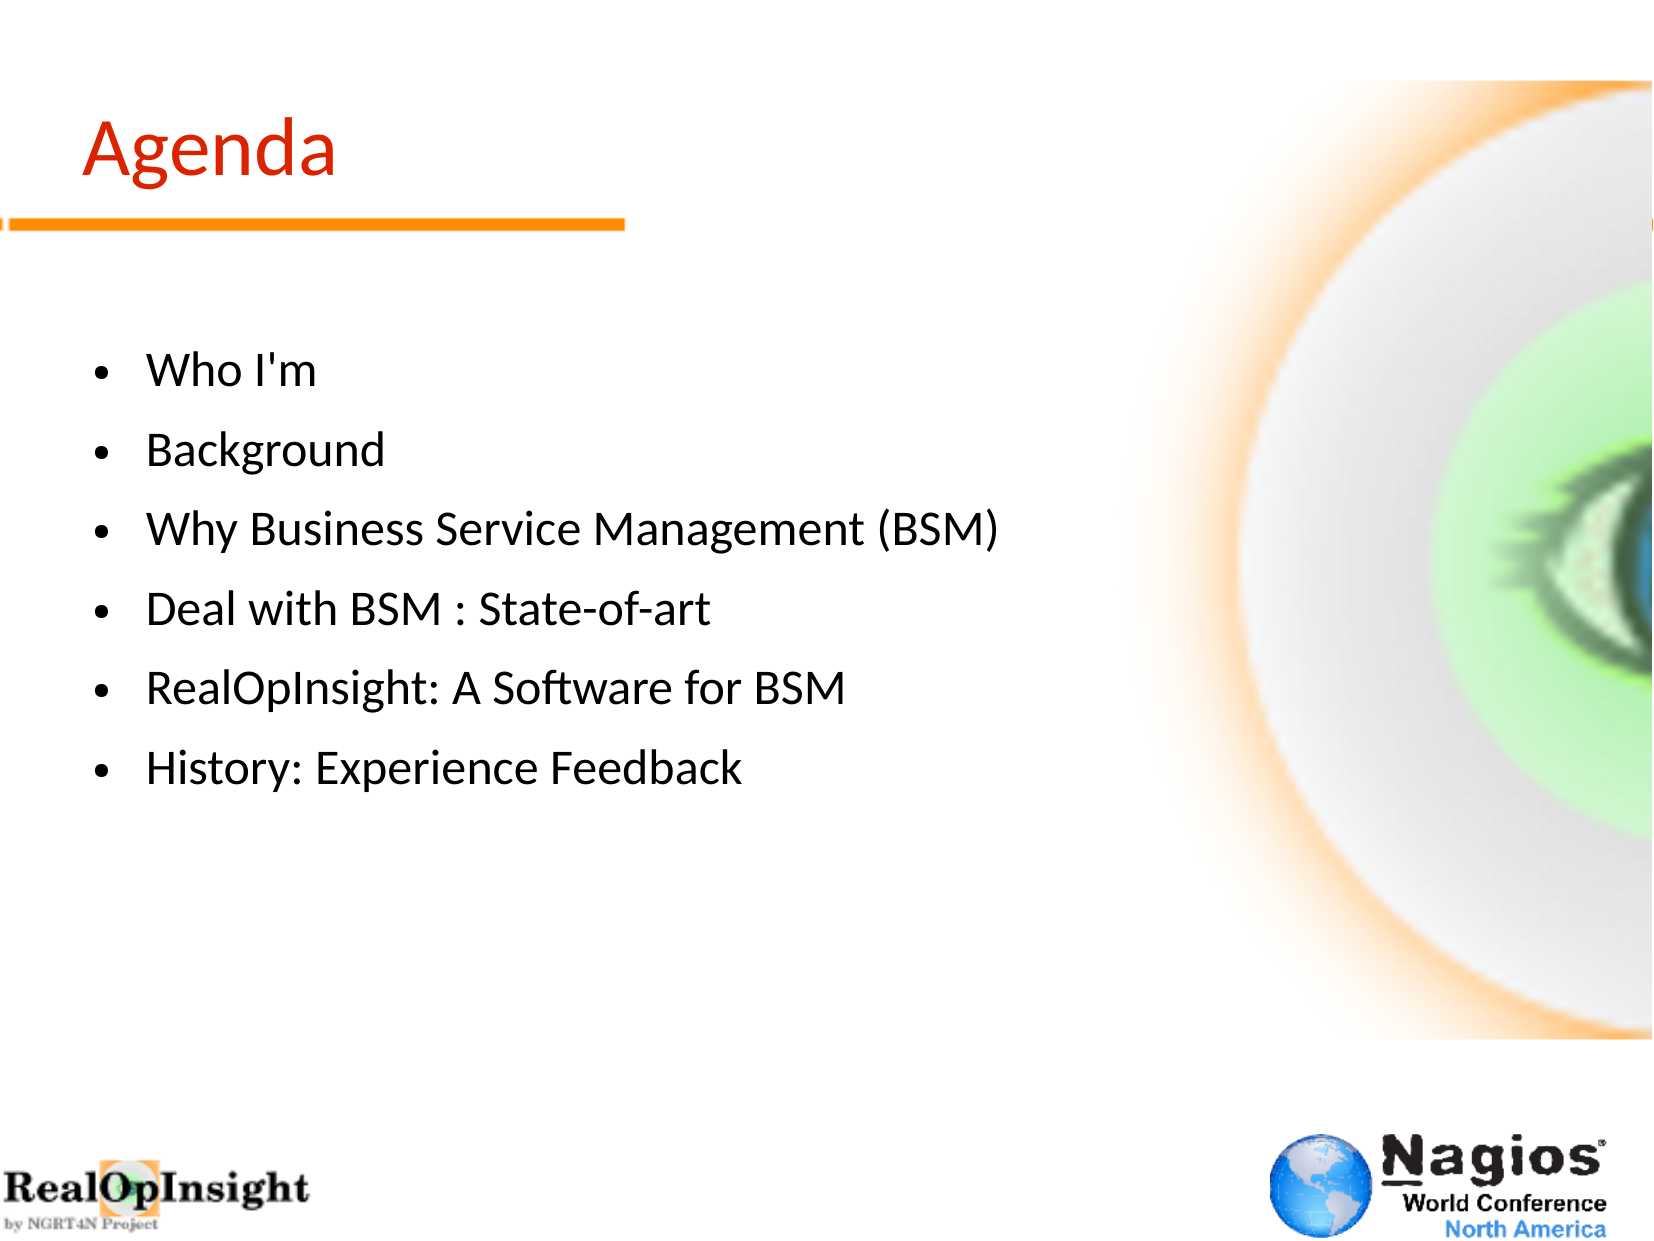

# Agenda
Who I'm
Background
Why Business Service Management (BSM)
Deal with BSM : State-of-art
RealOpInsight: A Software for BSM
History: Experience Feedback